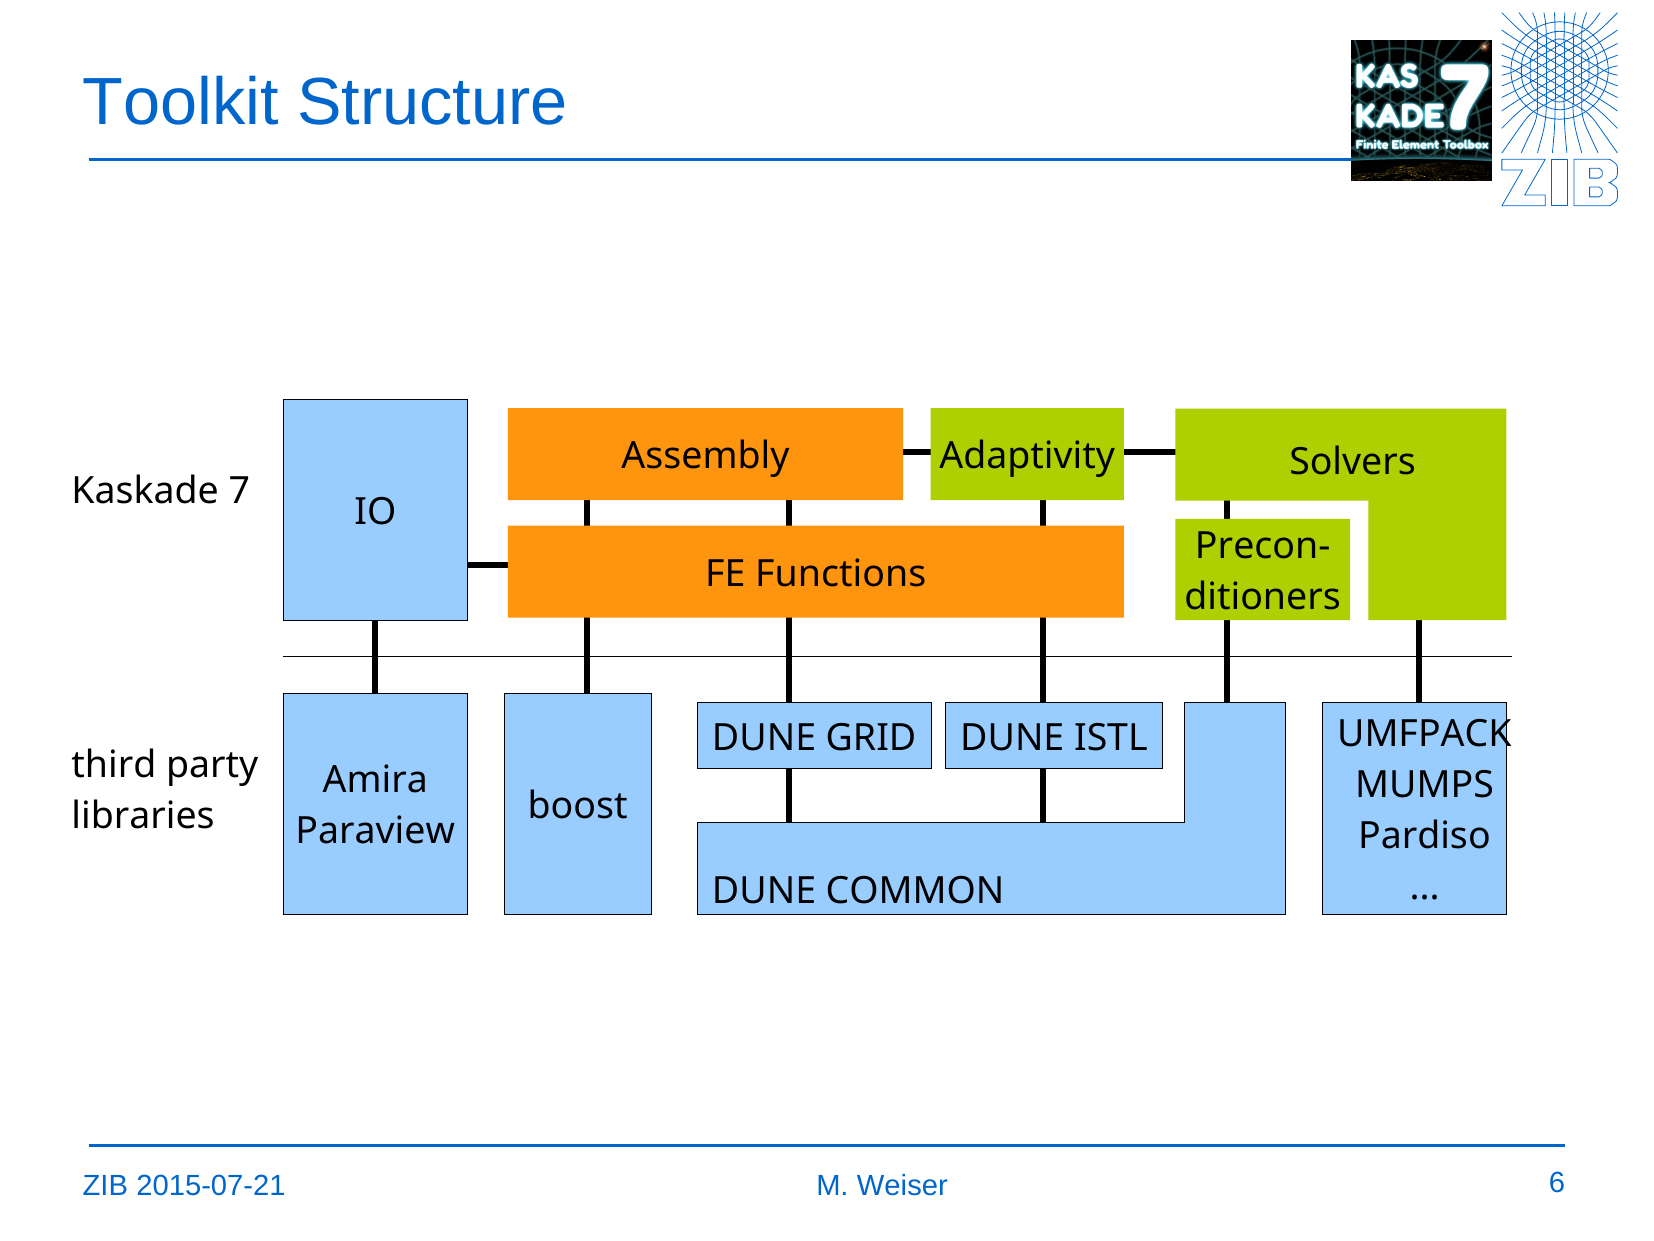

# Toolkit Structure
IO
Assembly
Adaptivity
Solvers
Precon-
ditioners
FE Functions
Amira
Paraview
boost
DUNE GRID
DUNE COMMON
DUNE ISTL
UMFPACK
MUMPS
Pardiso
...
Kaskade 7
third party
libraries
6
ZIB 2015-07-21
M. Weiser